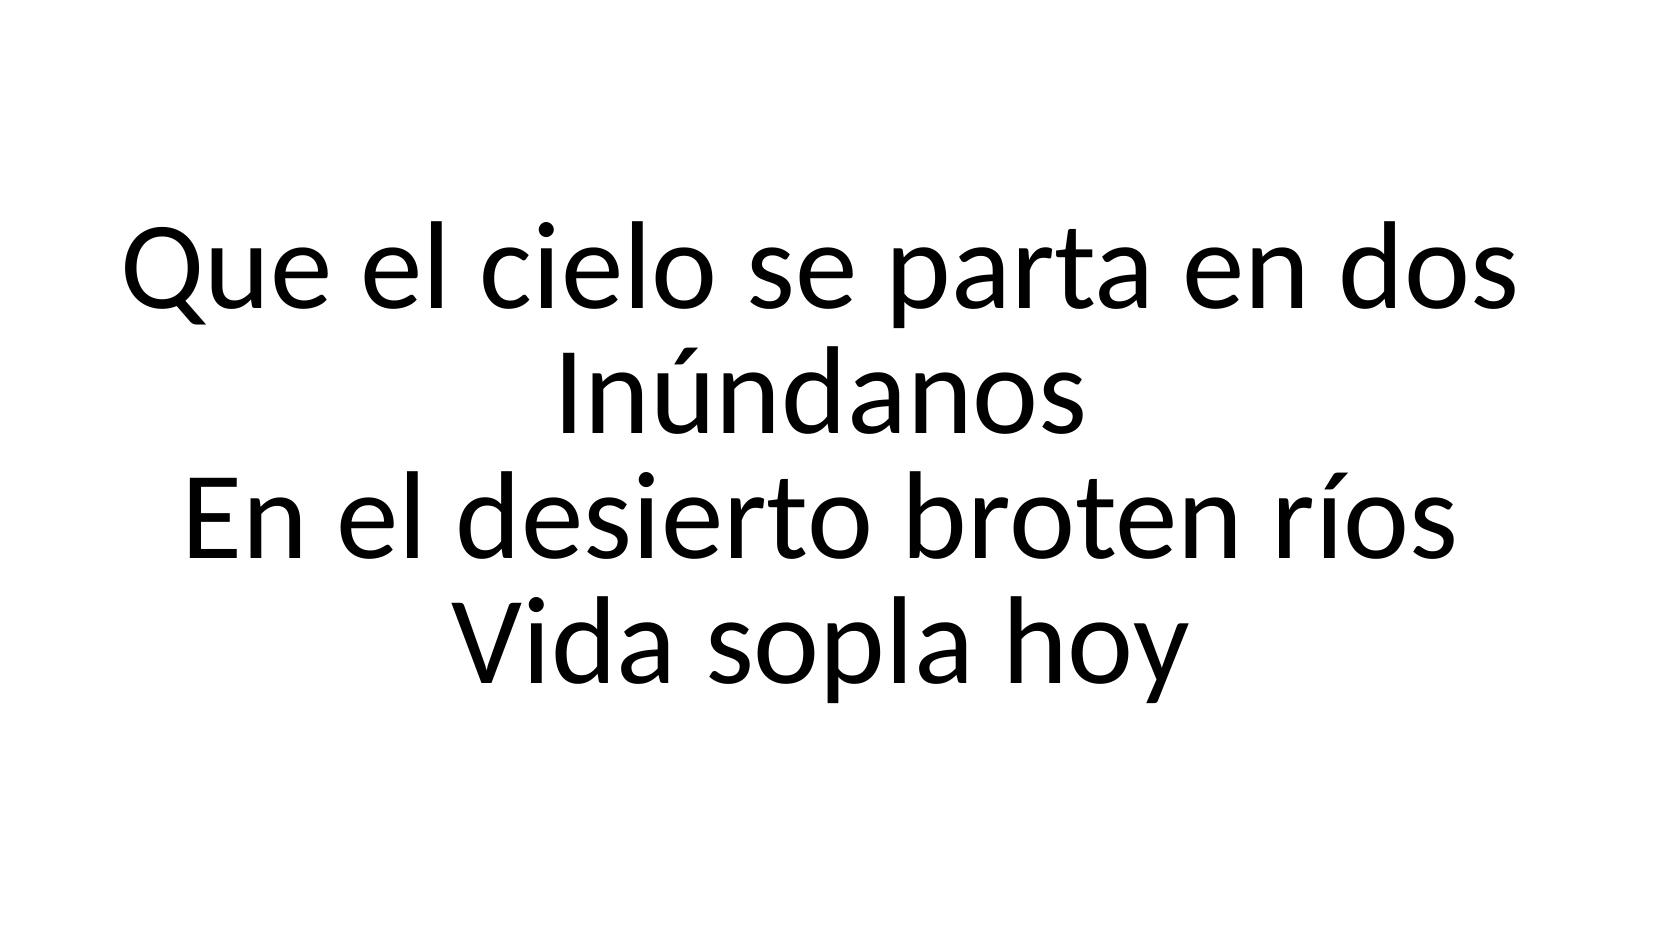

# Que el cielo se parta en dos Inúndanos En el desierto broten ríos Vida sopla hoy